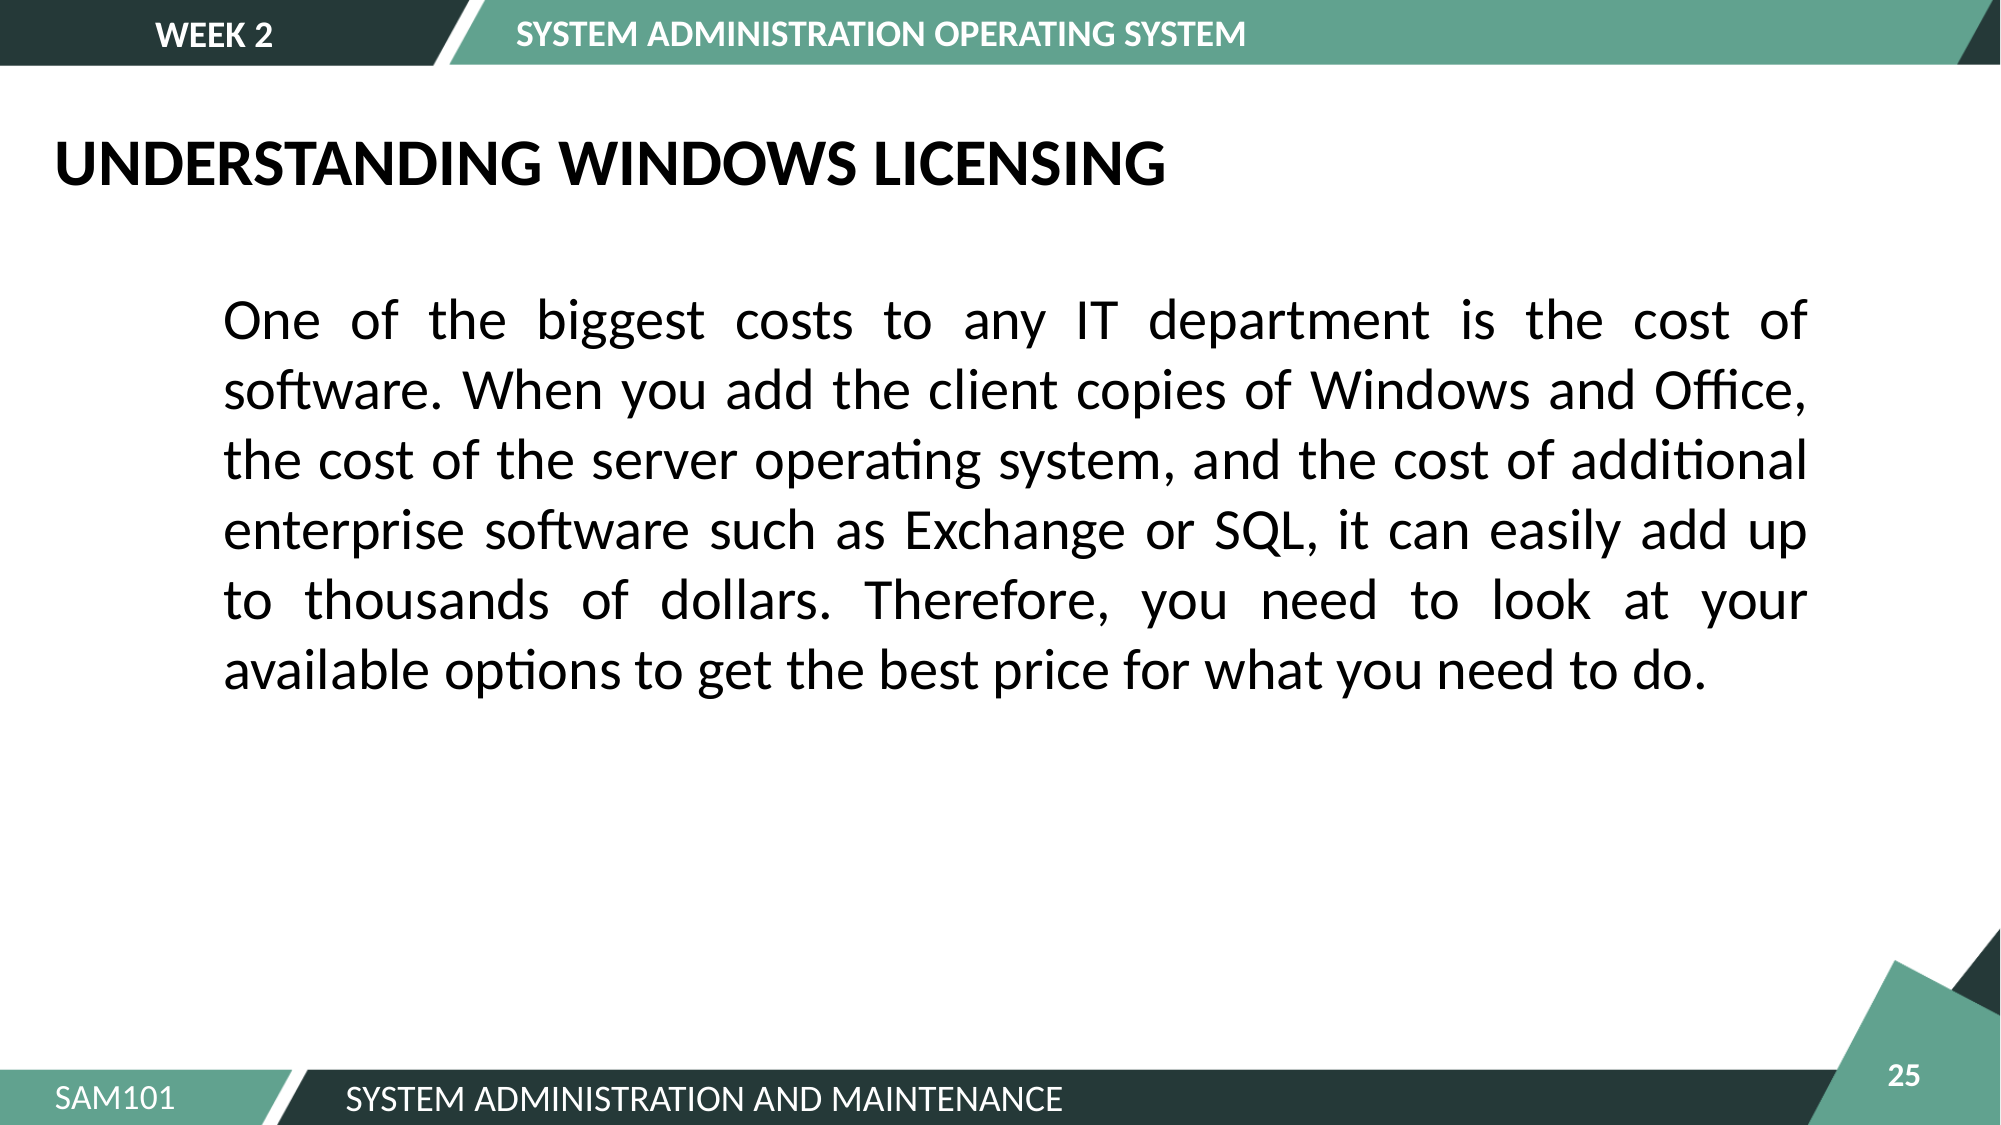

SYSTEM ADMINISTRATION OPERATING SYSTEM
WEEK 2
UNDERSTANDING WINDOWS LICENSING
One of the biggest costs to any IT department is the cost of software. When you add the client copies of Windows and Office, the cost of the server operating system, and the cost of additional enterprise software such as Exchange or SQL, it can easily add up to thousands of dollars. Therefore, you need to look at your available options to get the best price for what you need to do.
SAM101
SYSTEM ADMINISTRATION AND MAINTENANCE